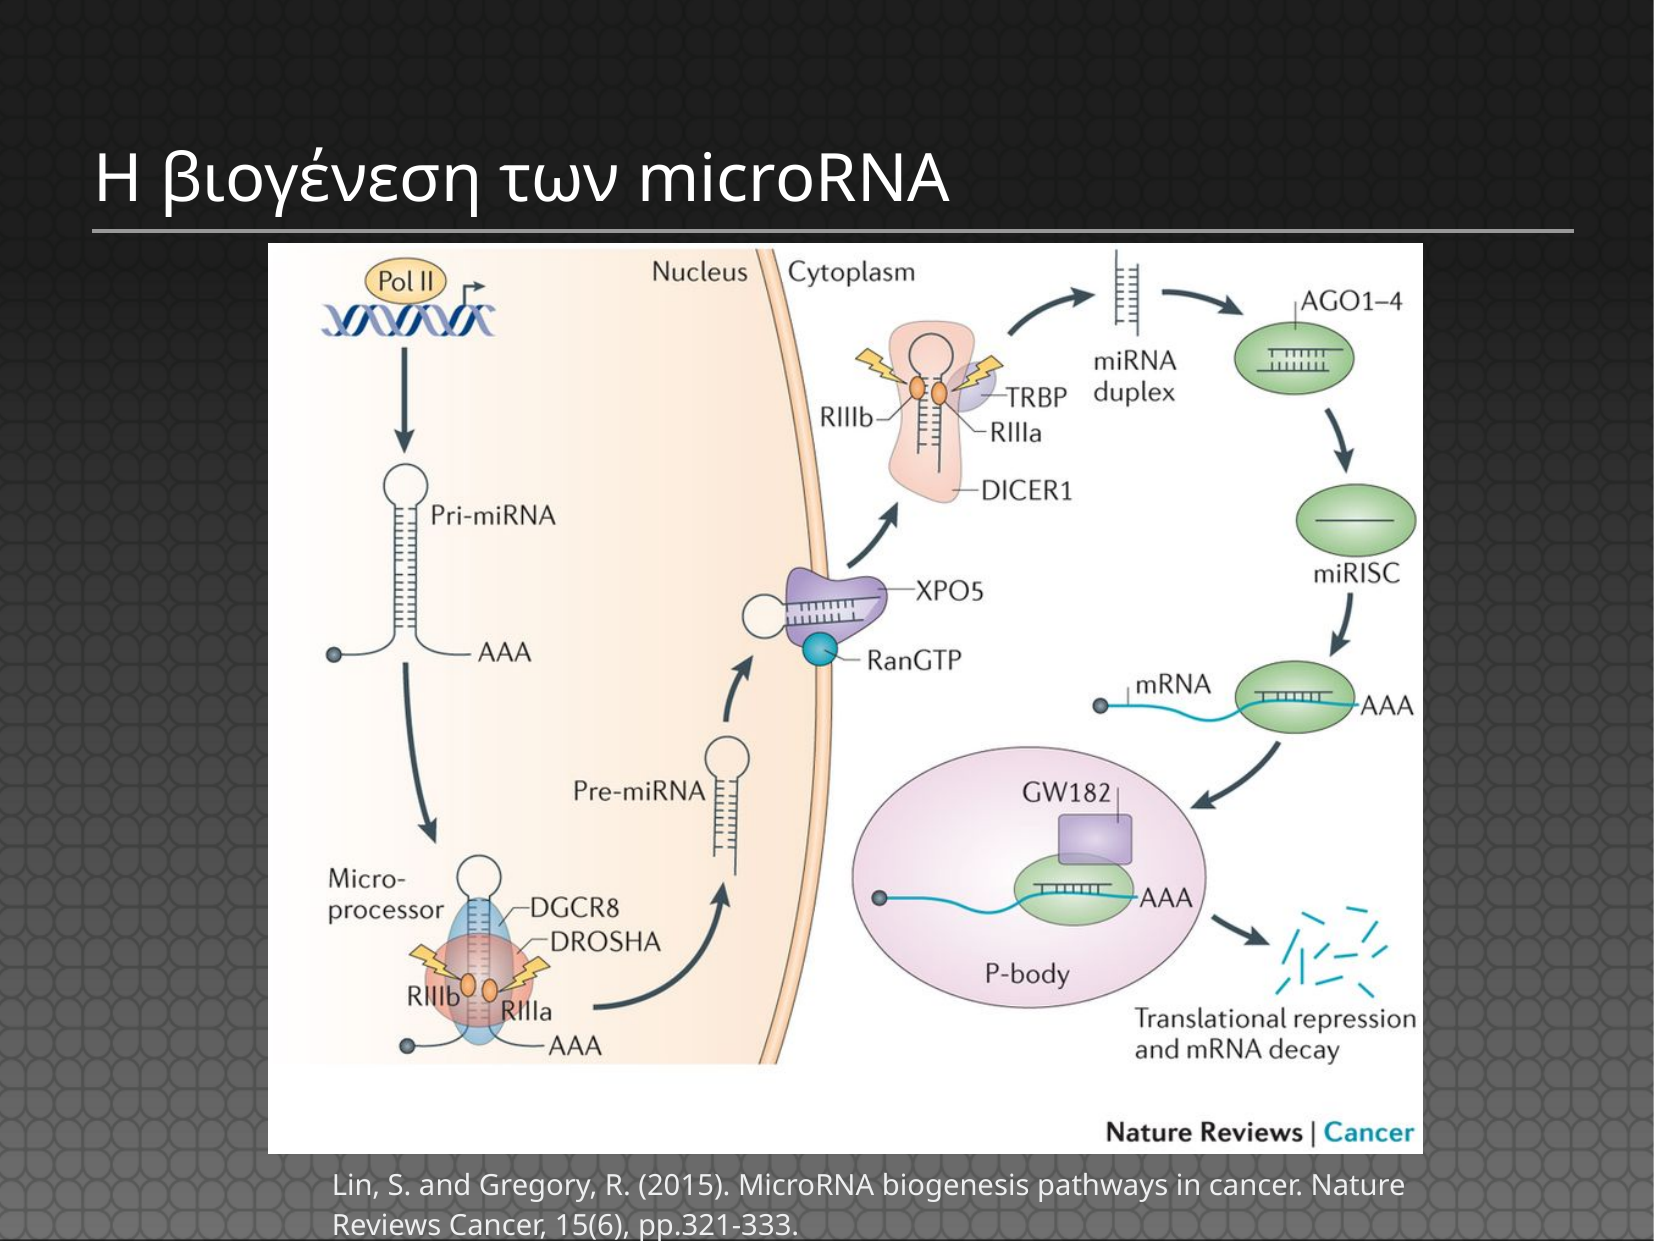

# Η βιογένεση των microRNA
Lin, S. and Gregory, R. (2015). MicroRNA biogenesis pathways in cancer. Nature Reviews Cancer, 15(6), pp.321-333.